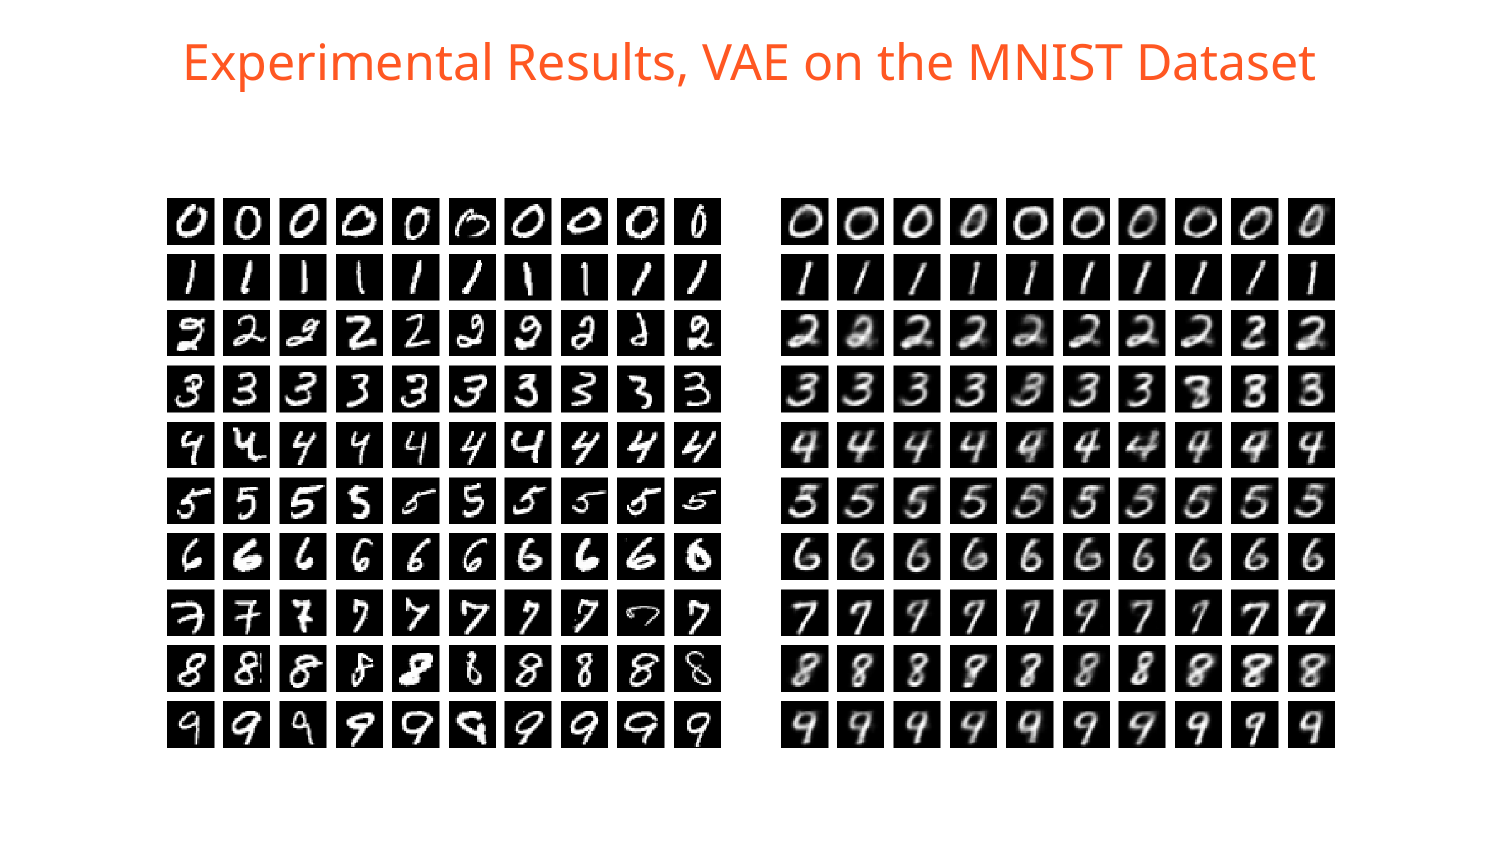

# Experimental Results, VAE on the MNIST Dataset